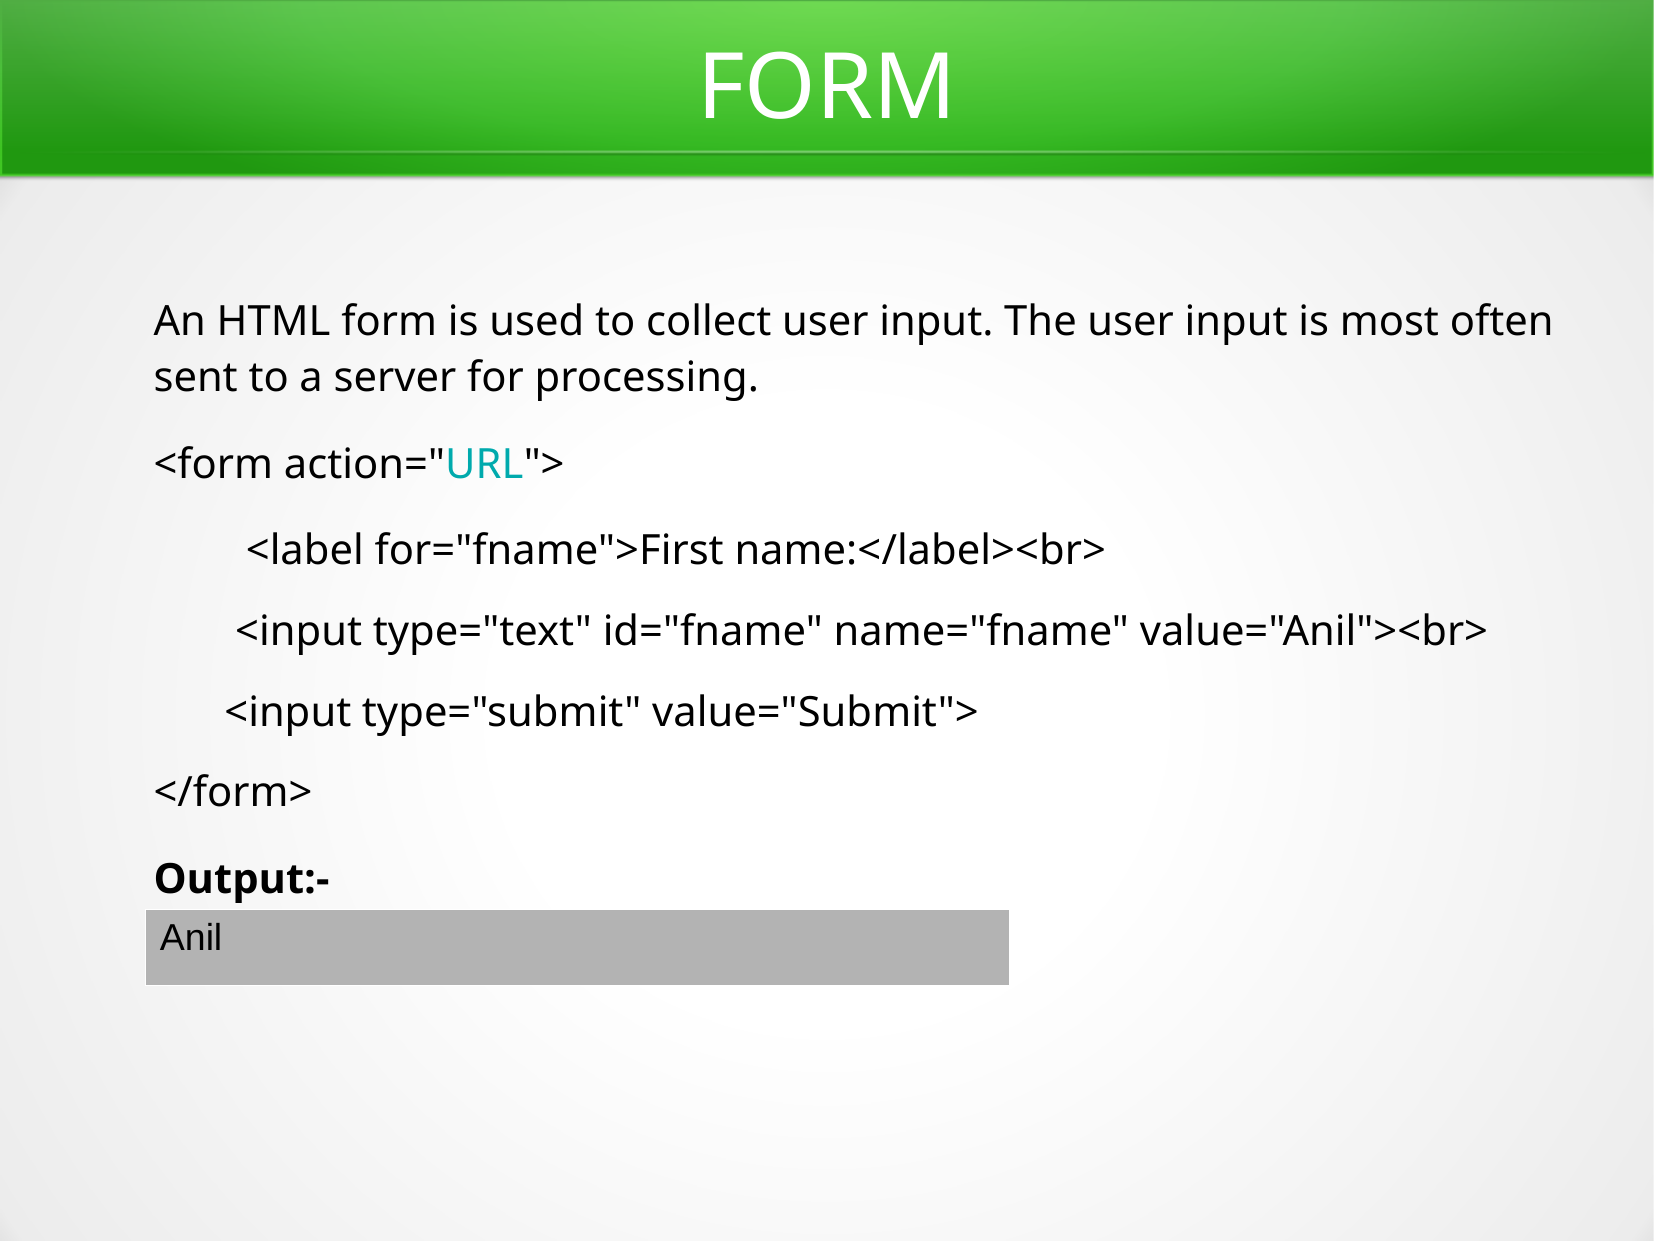

# FORM
An HTML form is used to collect user input. The user input is most often sent to a server for processing.
<form action="URL">
 <label for="fname">First name:</label><br>
 <input type="text" id="fname" name="fname" value="Anil"><br>
<input type="submit" value="Submit">
</form>
Output:-
First name:
| Anil |
| --- |